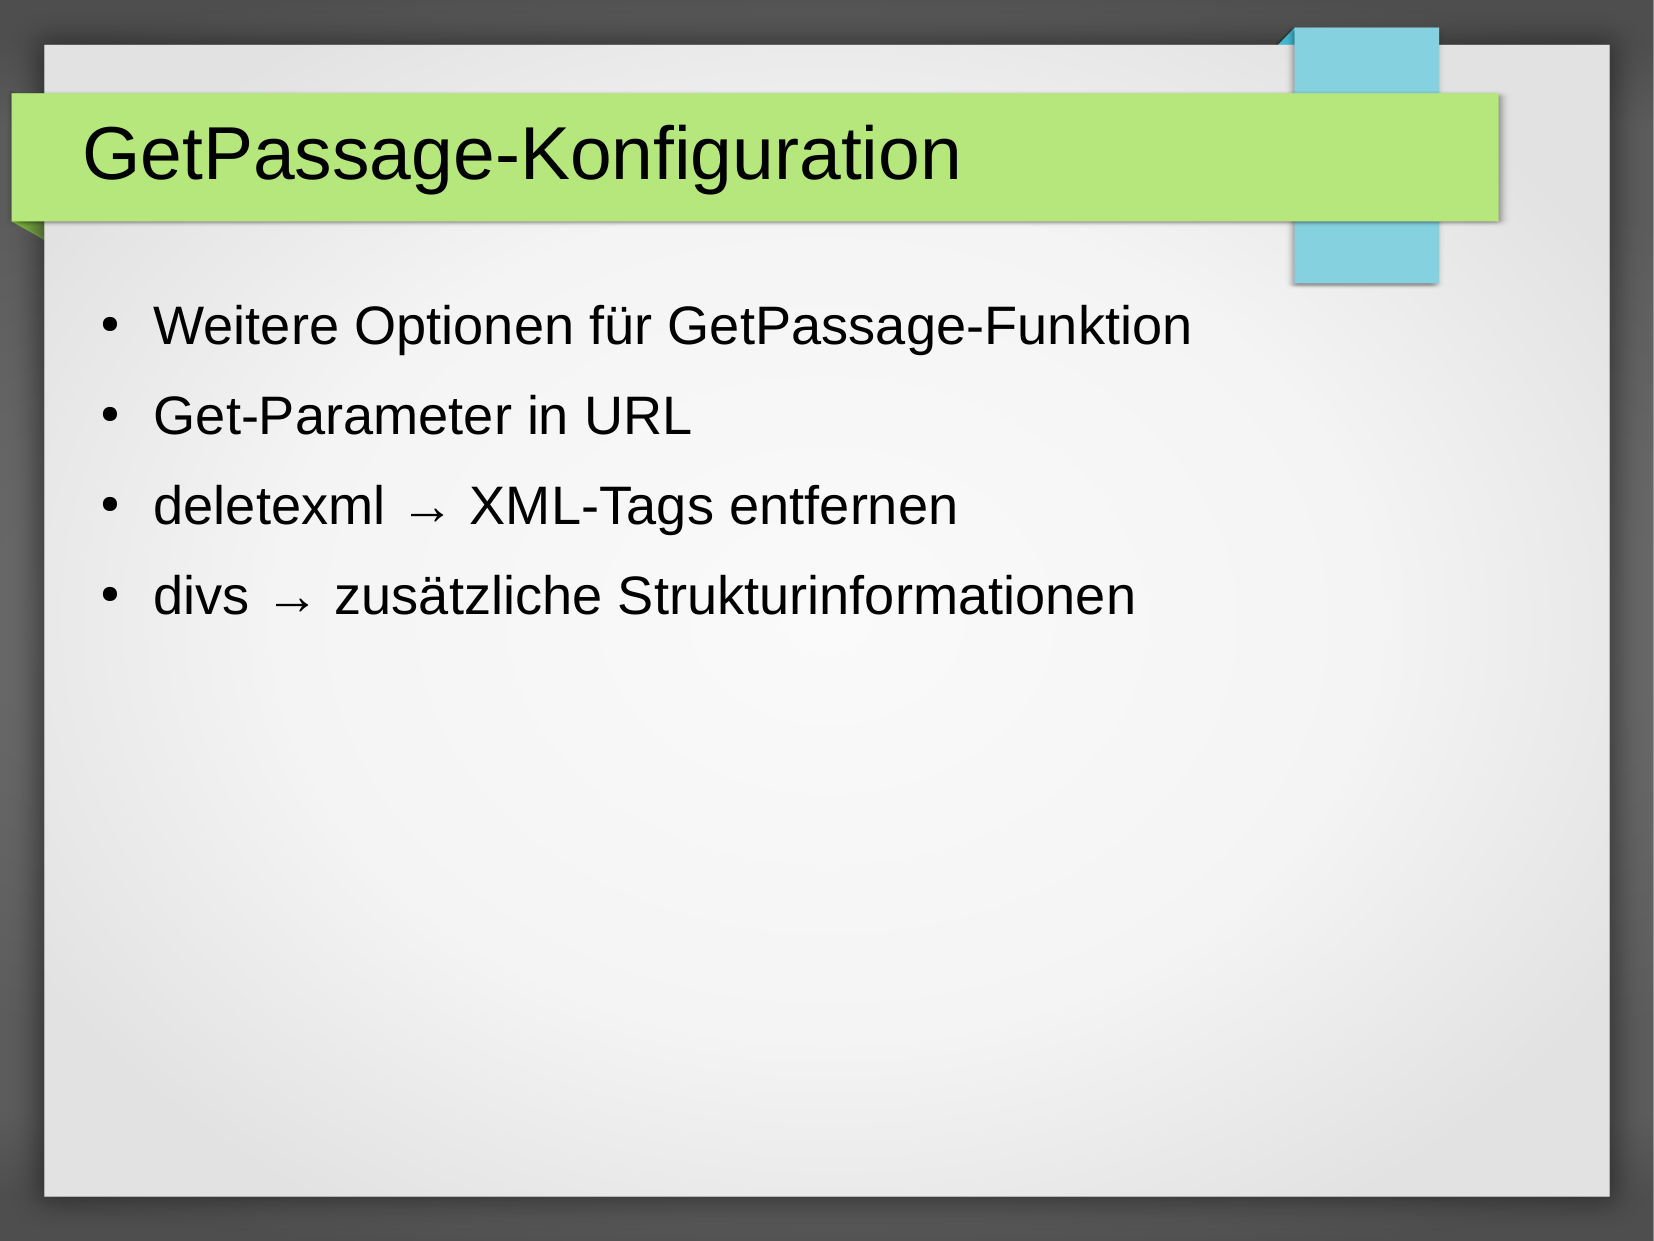

# GetPassage-Konfiguration
Weitere Optionen für GetPassage-Funktion
Get-Parameter in URL
deletexml → XML-Tags entfernen
divs → zusätzliche Strukturinformationen